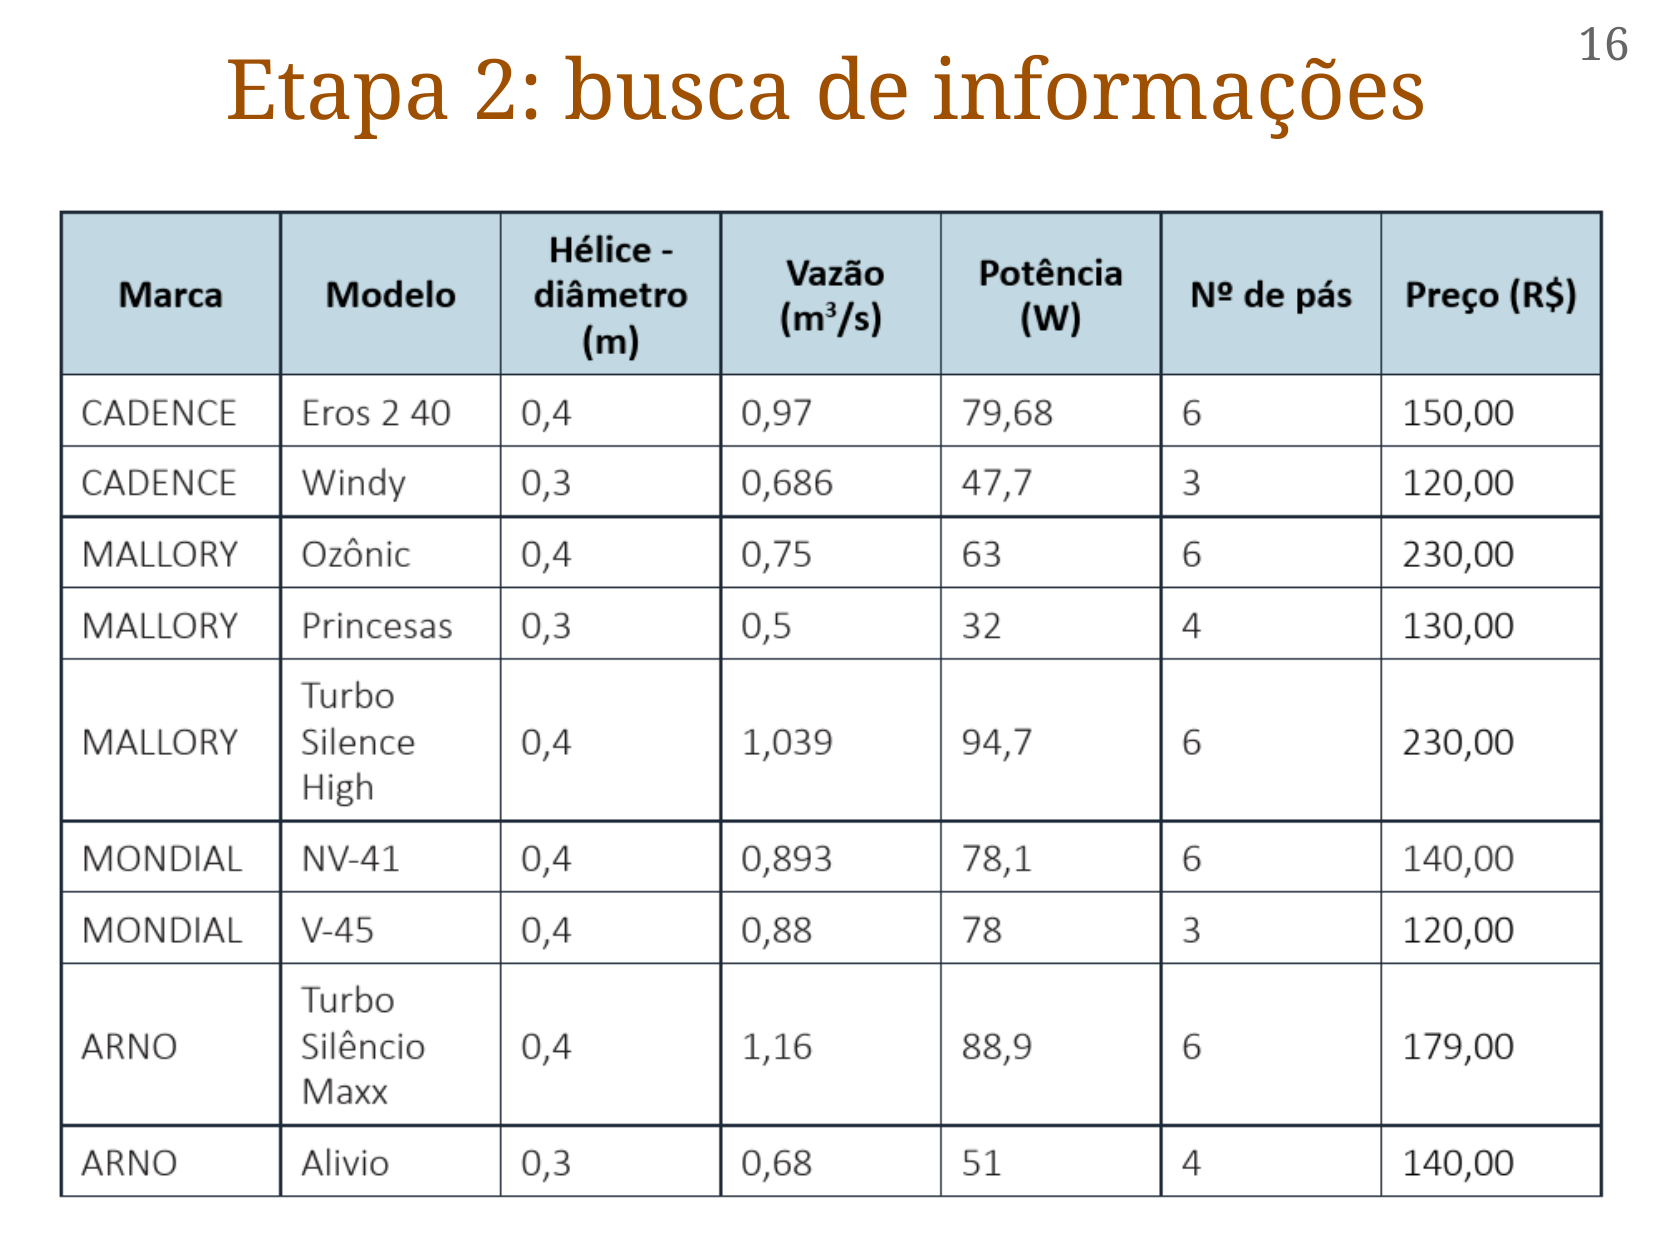

16
# Etapa 2: busca de informações